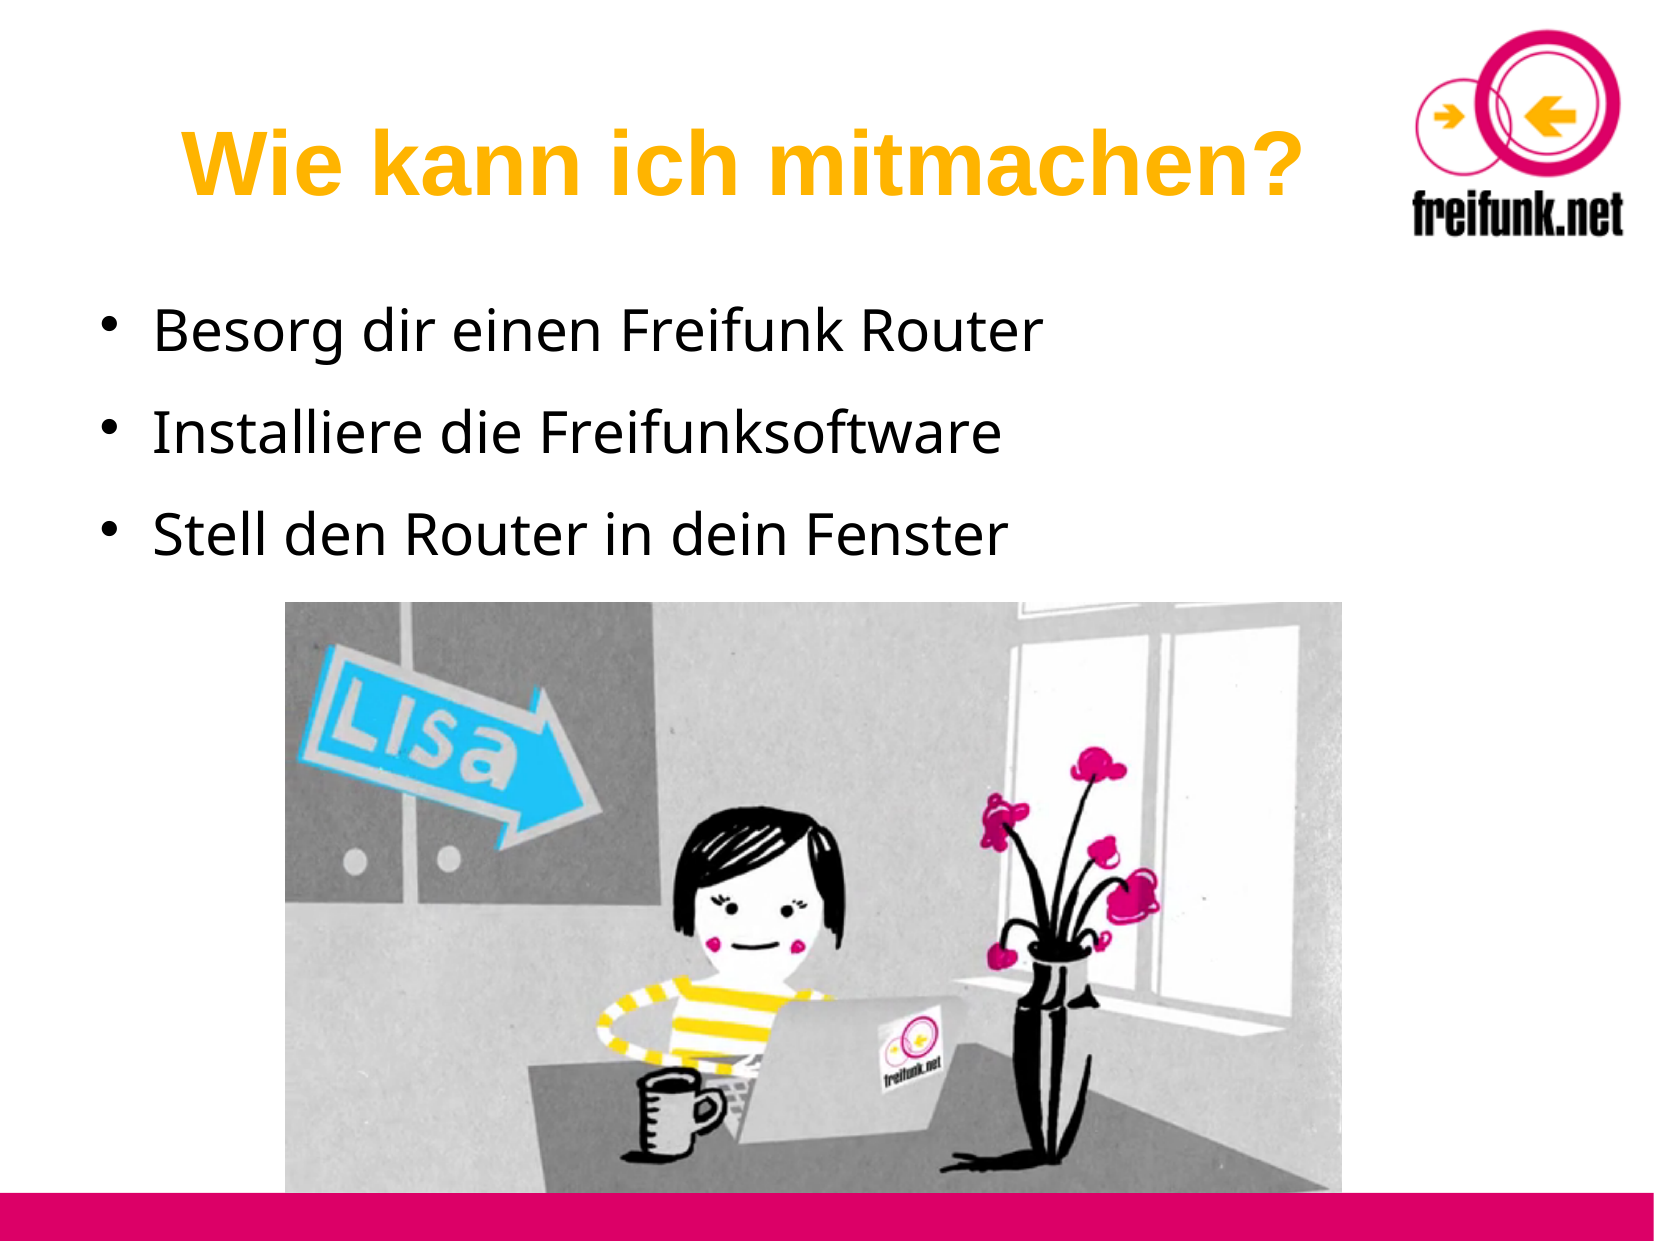

# Wie kann ich mitmachen?
Besorg dir einen Freifunk Router
Installiere die Freifunksoftware
Stell den Router in dein Fenster